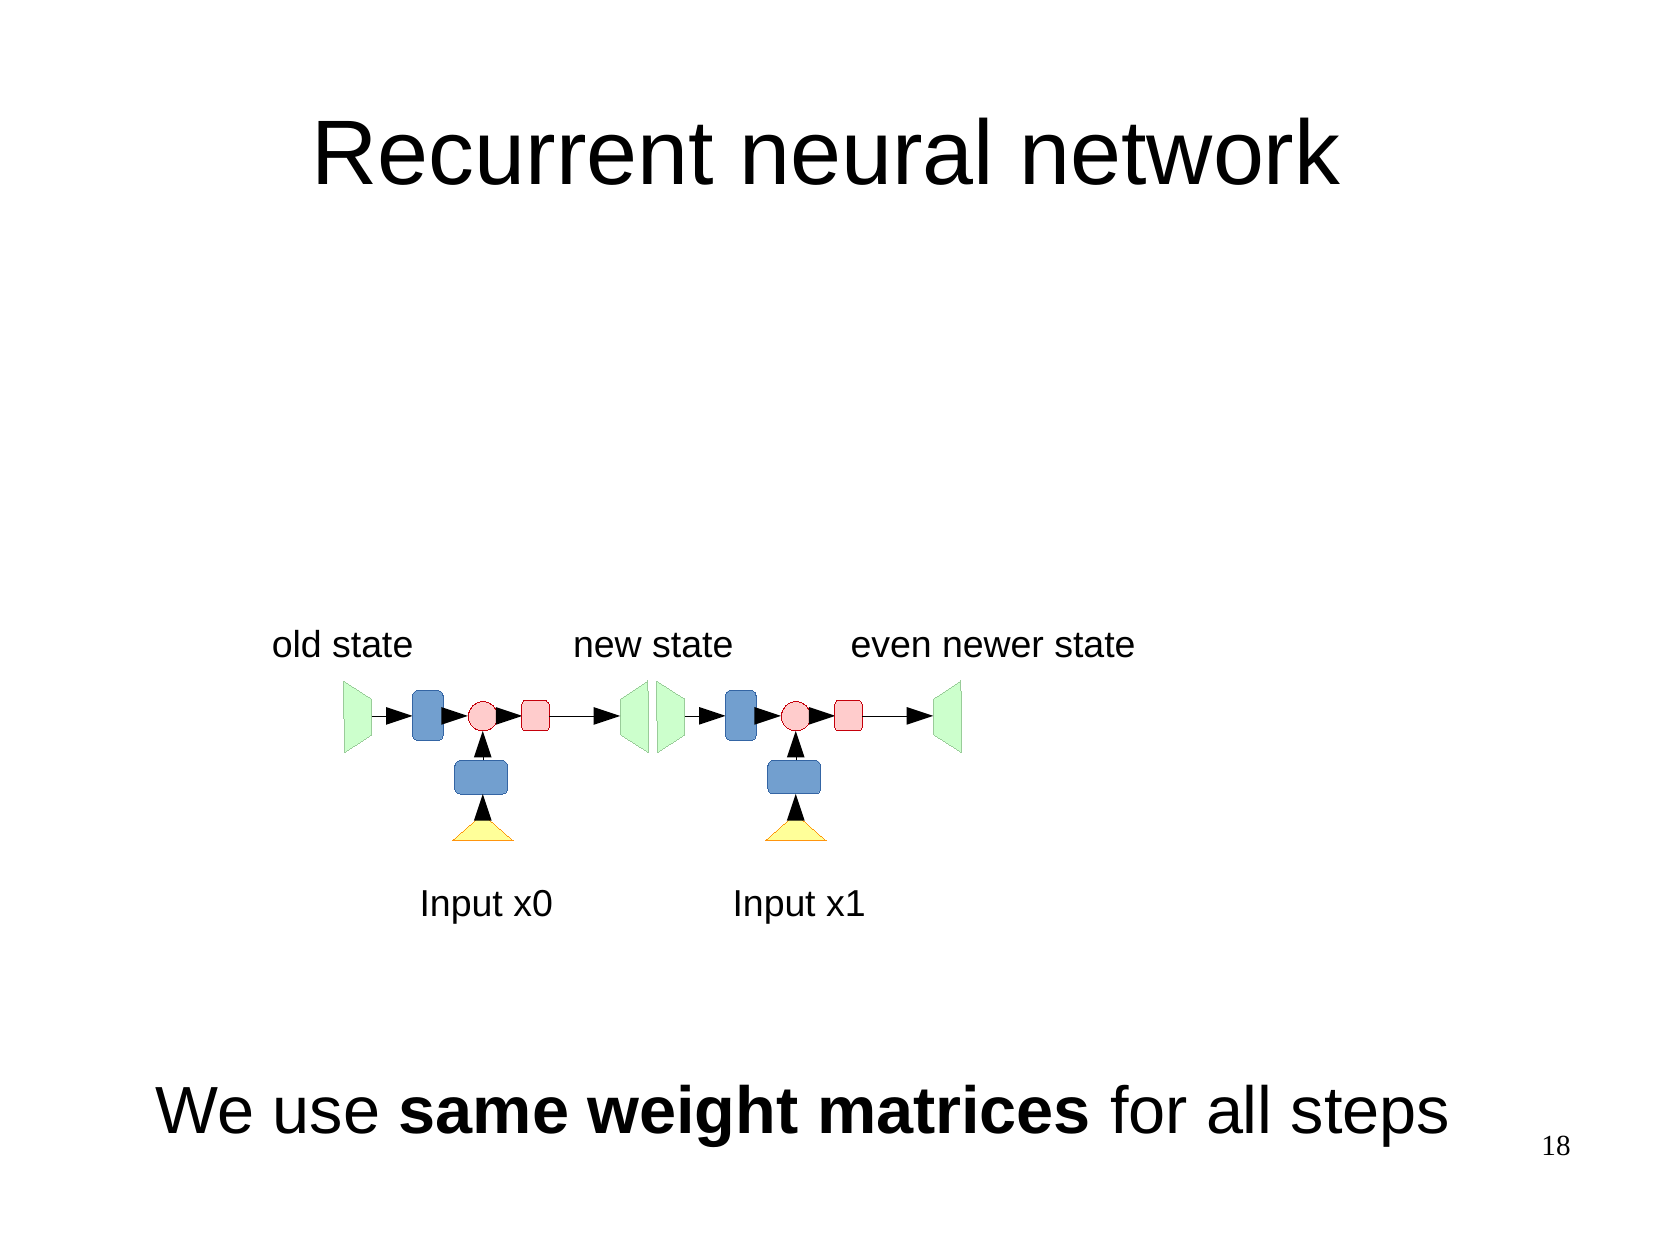

# Recurrent neural network
old state
new state
even newer state
Input x1
Input x0
We use same weight matrices for all steps
18